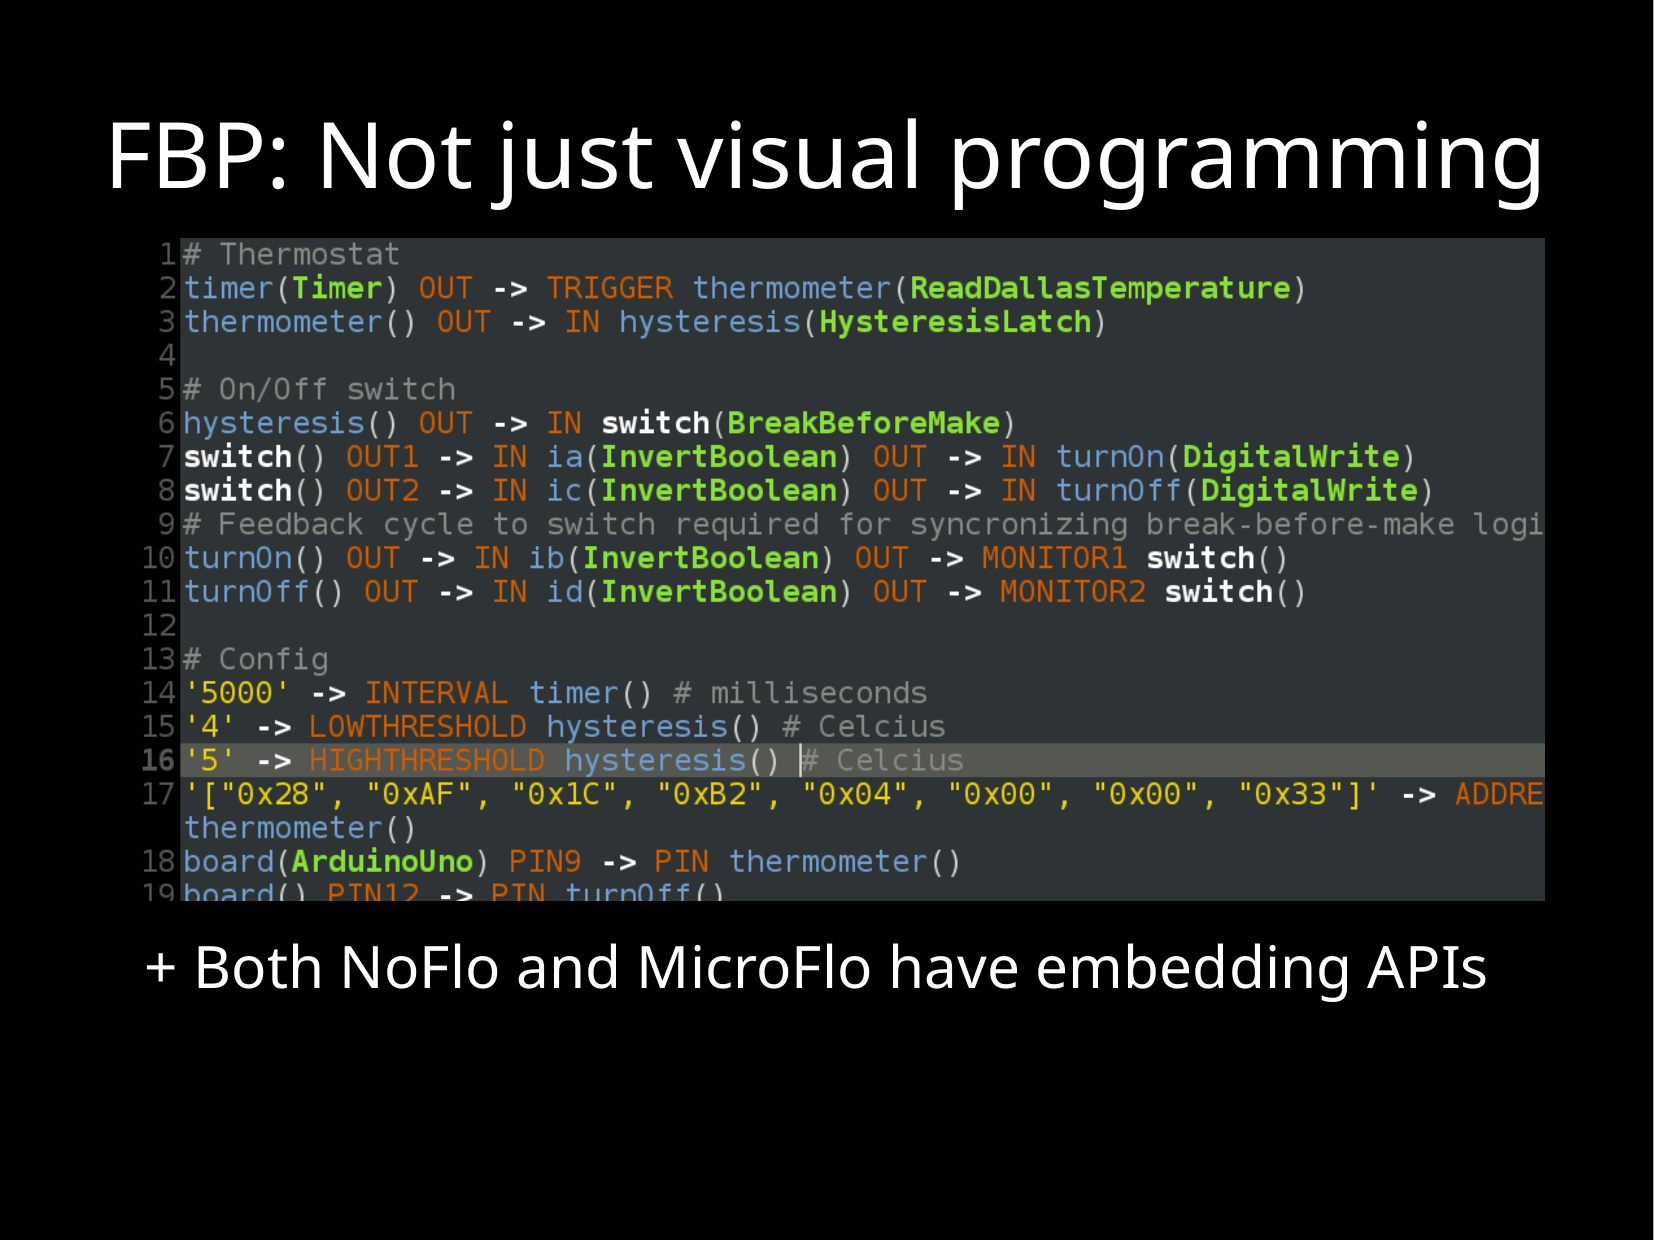

# FBP: Not just visual programming
+ Both NoFlo and MicroFlo have embedding APIs